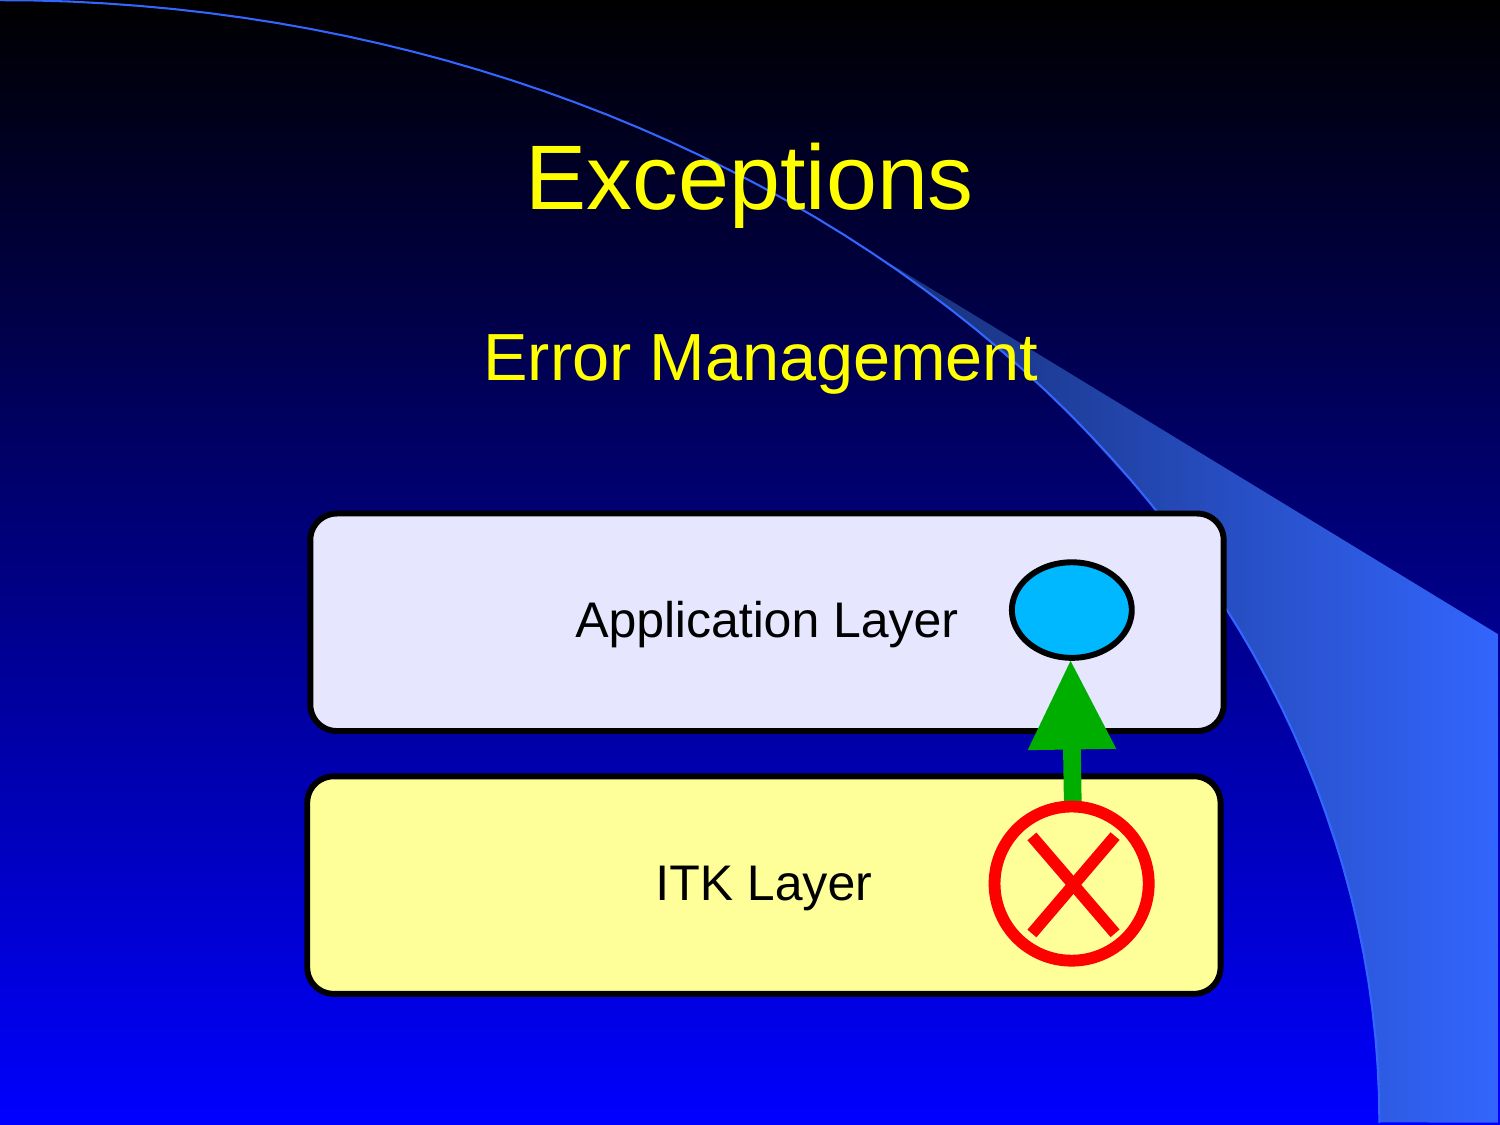

# Exceptions
Error Management
Application Layer
ITK Layer